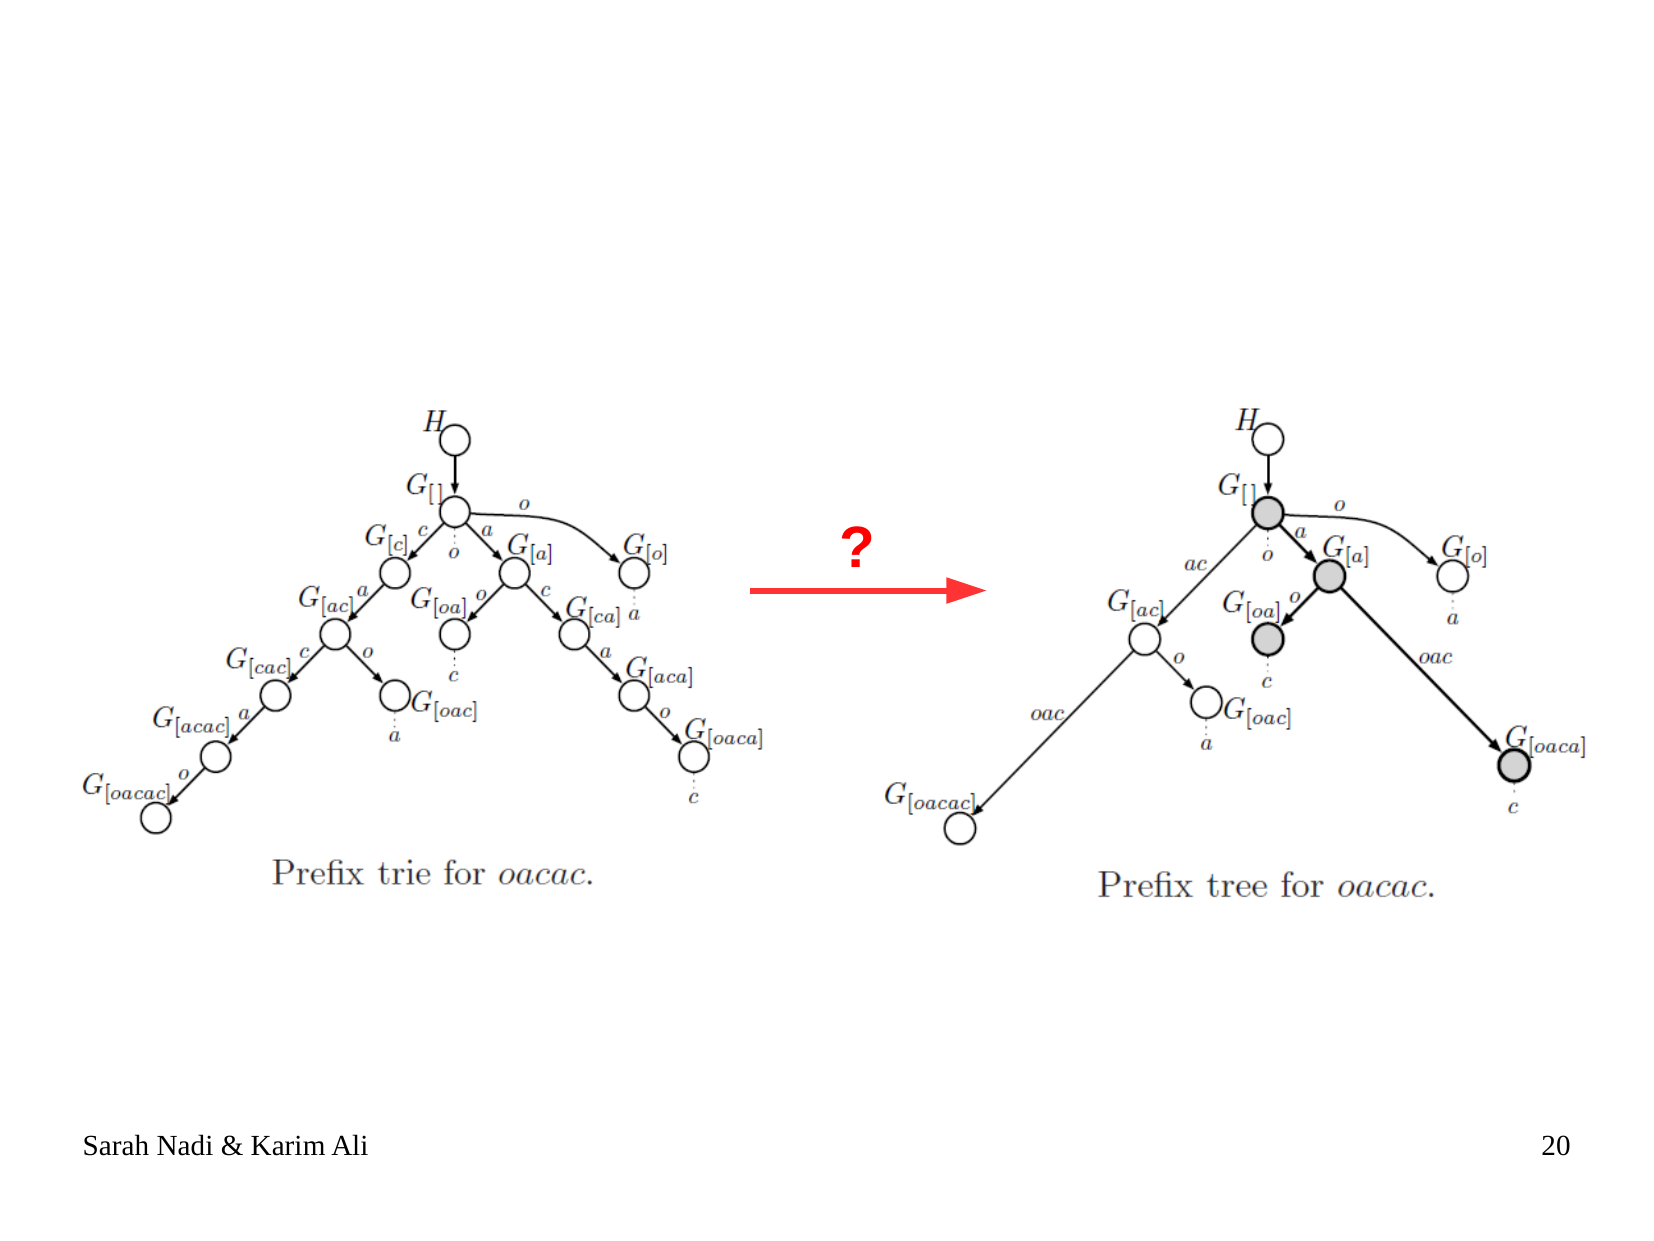

#
?
Sarah Nadi & Karim Ali
20